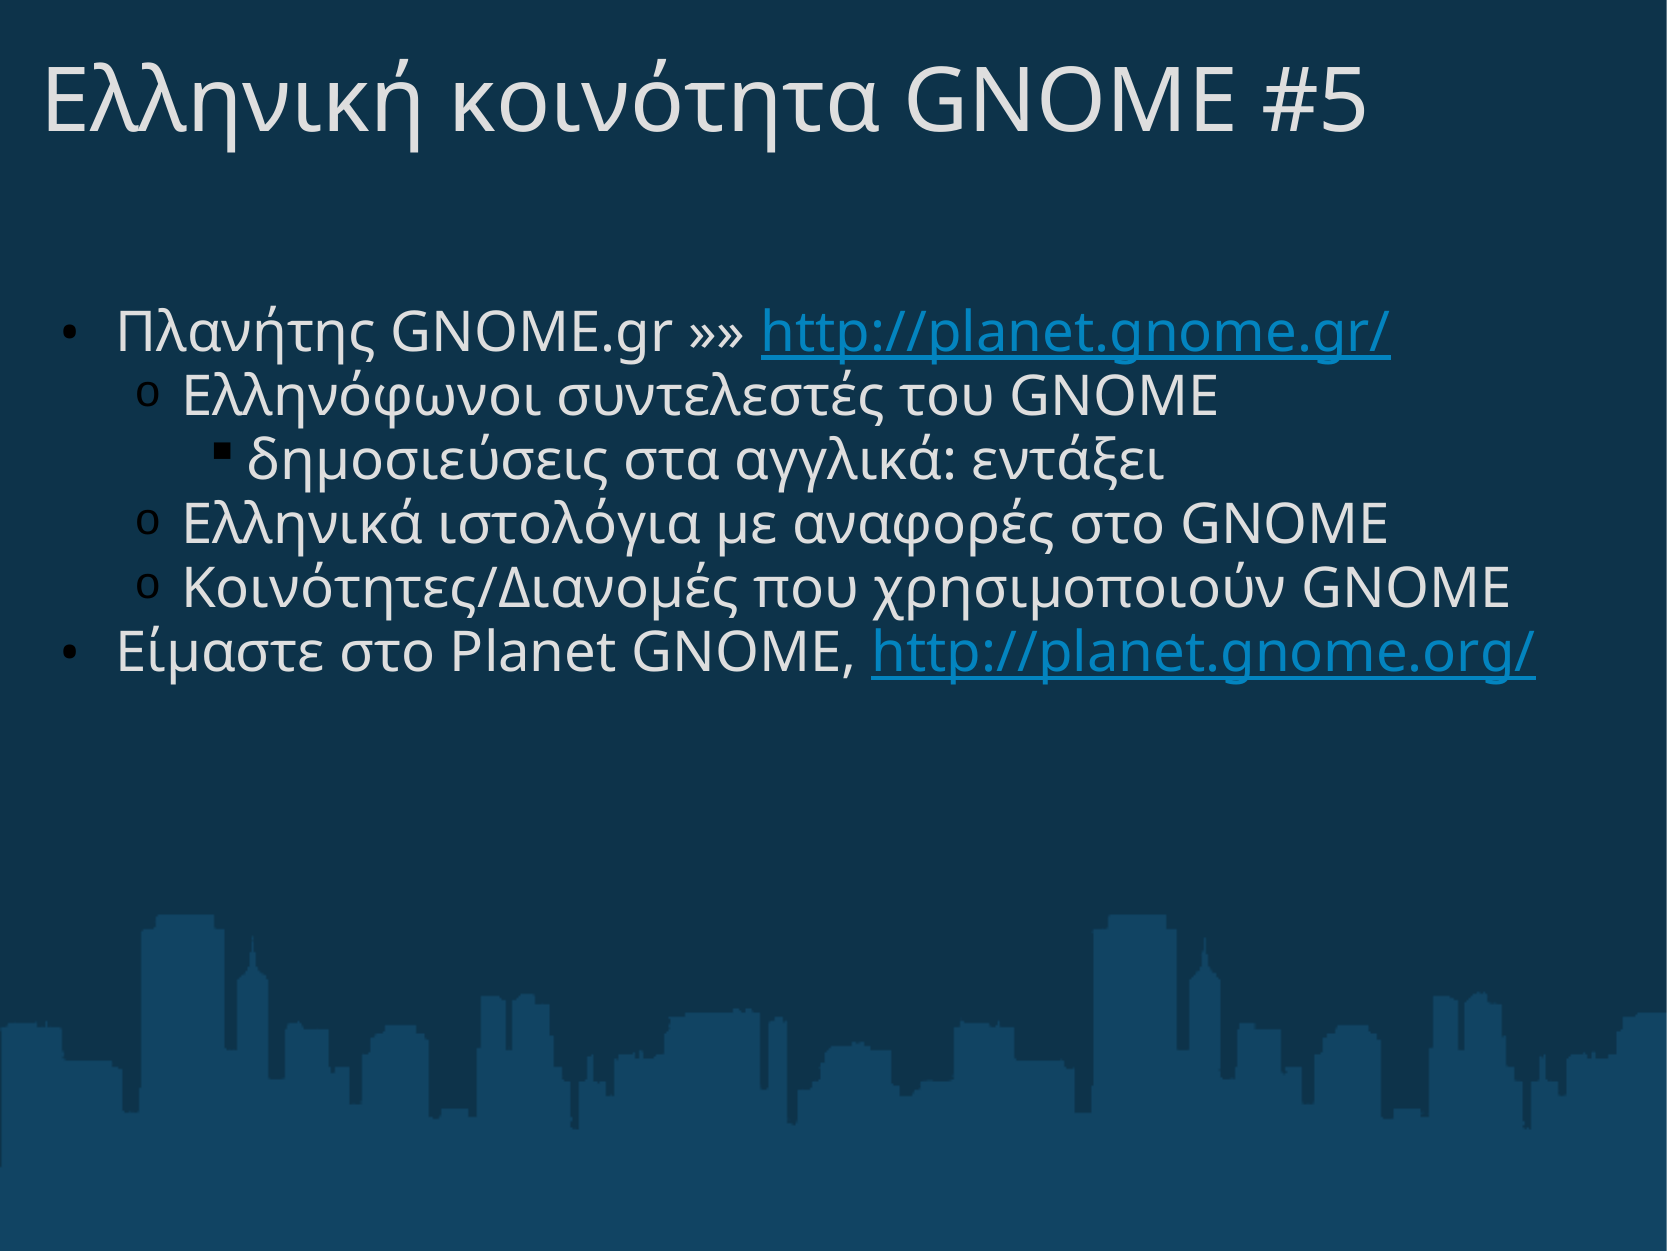

# Ελληνική κοινότητα GNOME #5
Πλανήτης GNOME.gr »» http://planet.gnome.gr/
Ελληνόφωνοι συντελεστές του GNOME
δημοσιεύσεις στα αγγλικά: εντάξει
Ελληνικά ιστολόγια με αναφορές στο GNOME
Κοινότητες/Διανομές που χρησιμοποιούν GNOME
Είμαστε στο Planet GNOME, http://planet.gnome.org/